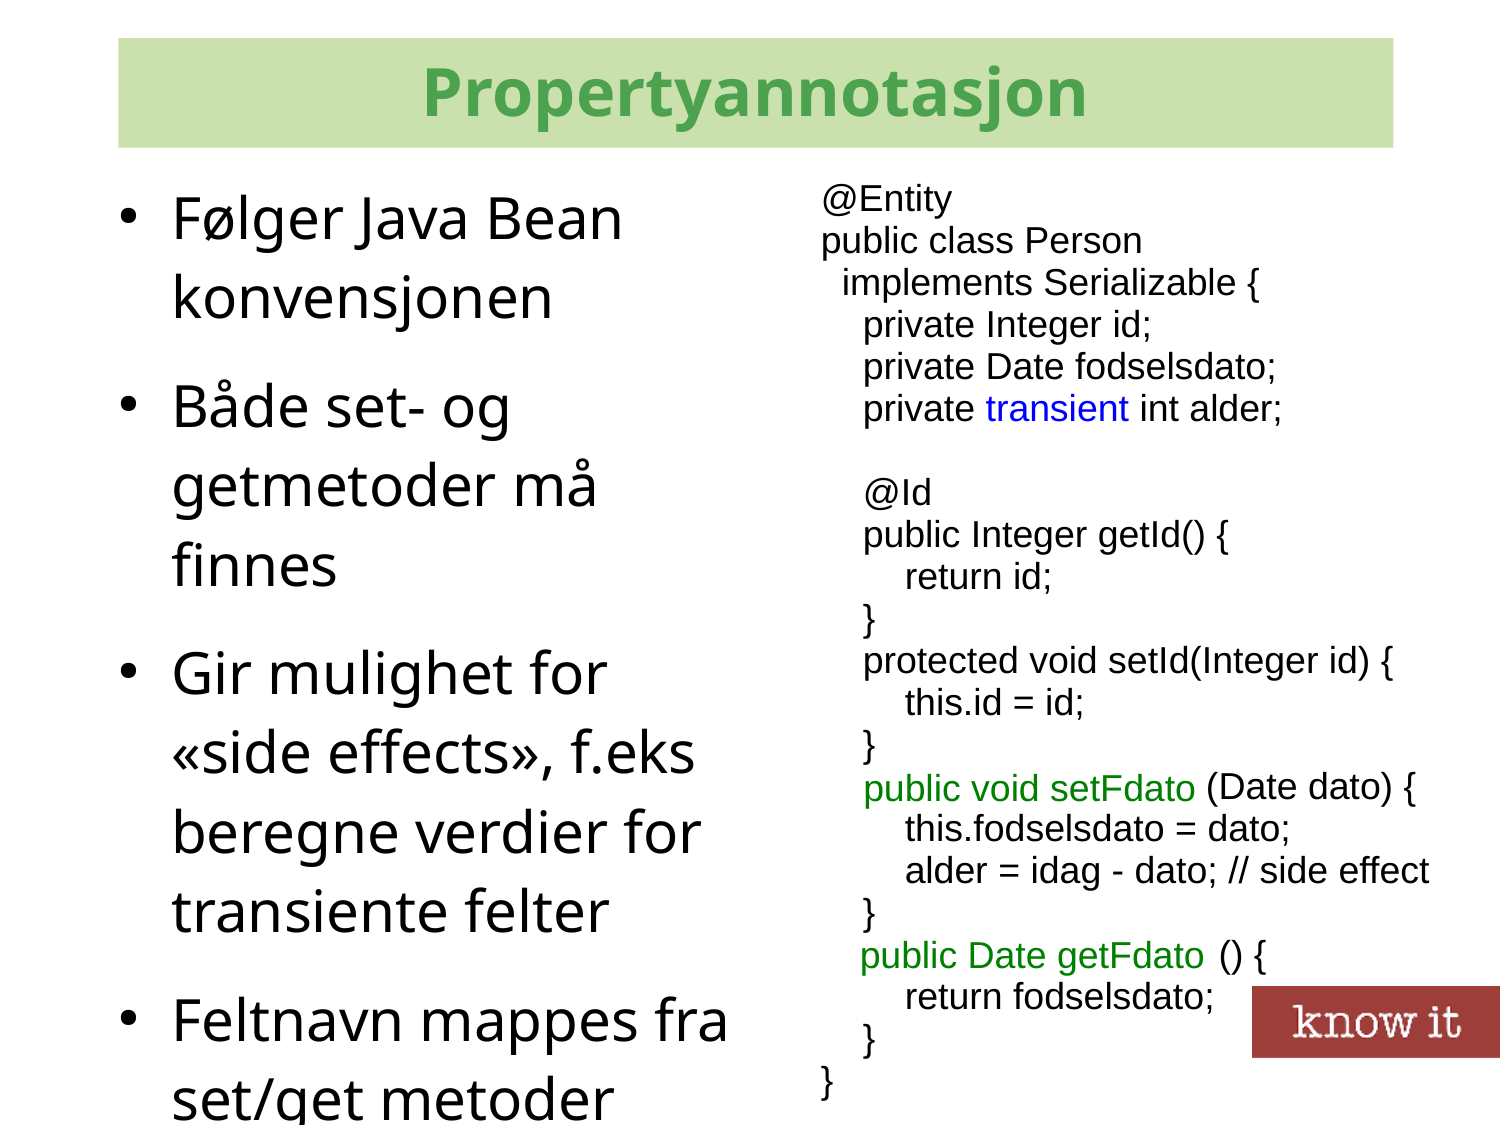

Propertyannotasjon
Følger Java Bean konvensjonen
Både set- og getmetoder må finnes
Gir mulighet for «side effects», f.eks beregne verdier for transiente felter
Feltnavn mappes fra set/get metoder
@Entity
public class Person
 implements Serializable {
 private Integer id;
 private Date fodselsdato;
 private transient int alder;
 @Id
 public Integer getId() {
 return id;
 }
 protected void setId(Integer id) {
 this.id = id;
 }
 public void setFdato (Date dato) {
 this.fodselsdato = dato;
 alder = idag - dato; // side effect
 }
 public Date getFdato () {
 return fodselsdato;
 }
}
#
public void setFdato
public Date getFdato